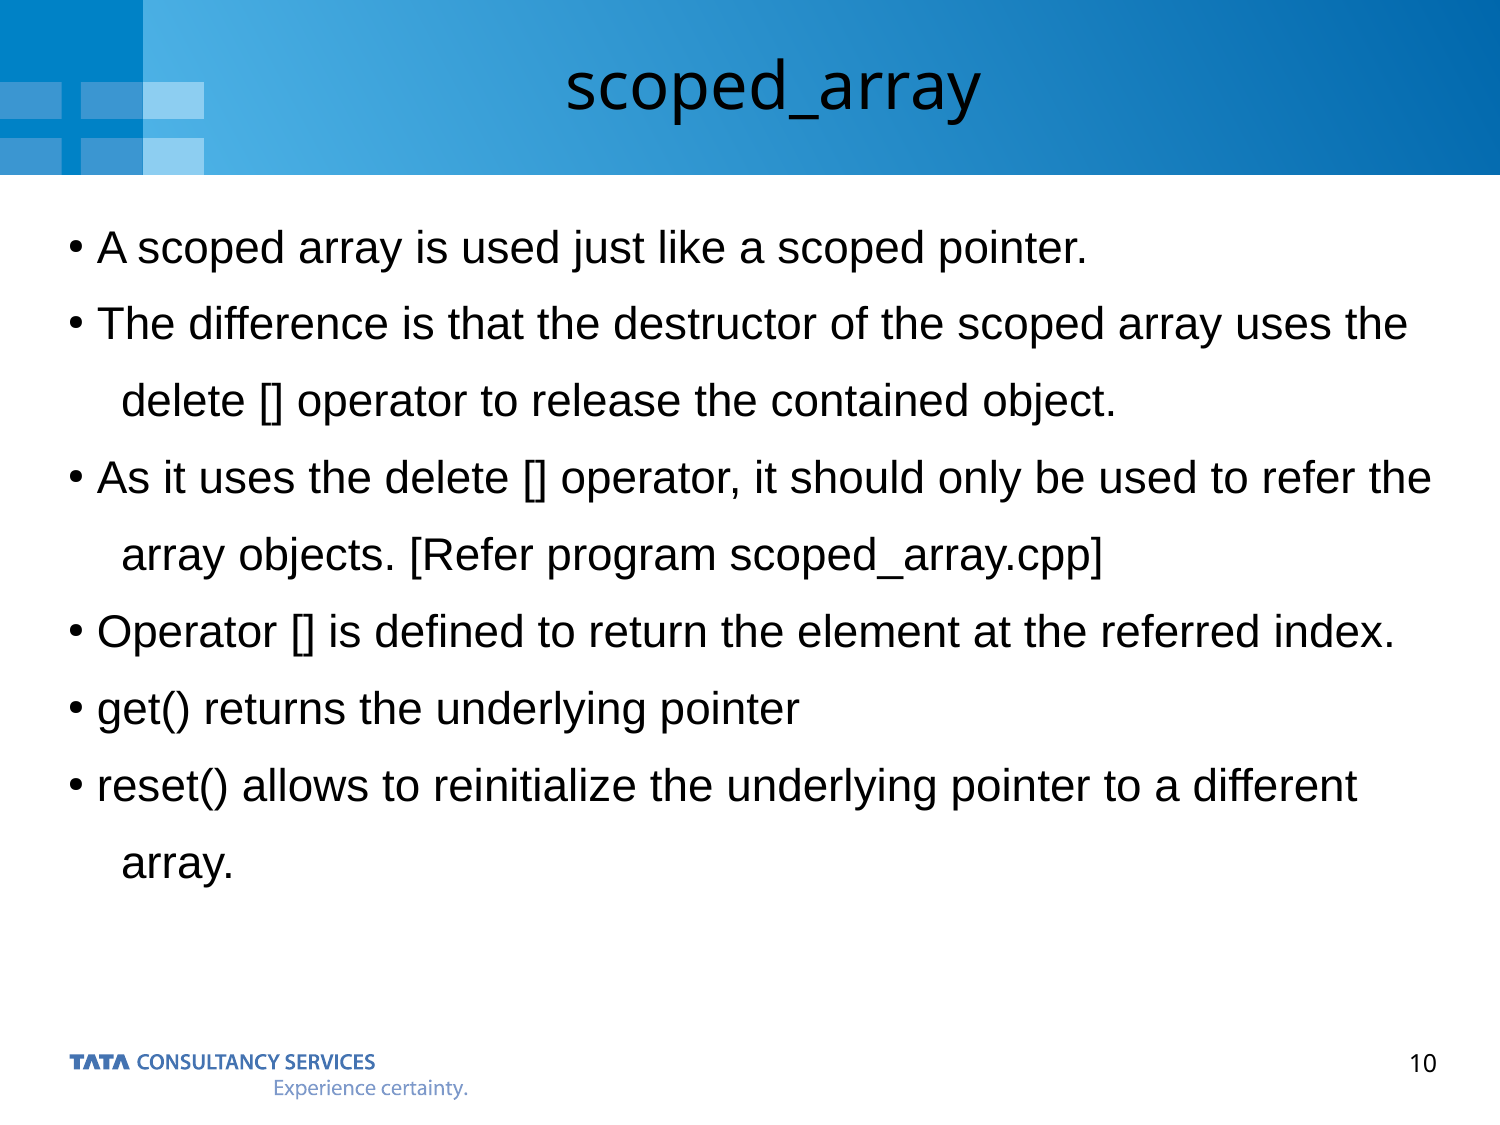

scoped_array
 A scoped array is used just like a scoped pointer.
 The difference is that the destructor of the scoped array uses the delete [] operator to release the contained object.
 As it uses the delete [] operator, it should only be used to refer the array objects. [Refer program scoped_array.cpp]
 Operator [] is defined to return the element at the referred index.
 get() returns the underlying pointer
 reset() allows to reinitialize the underlying pointer to a different array.